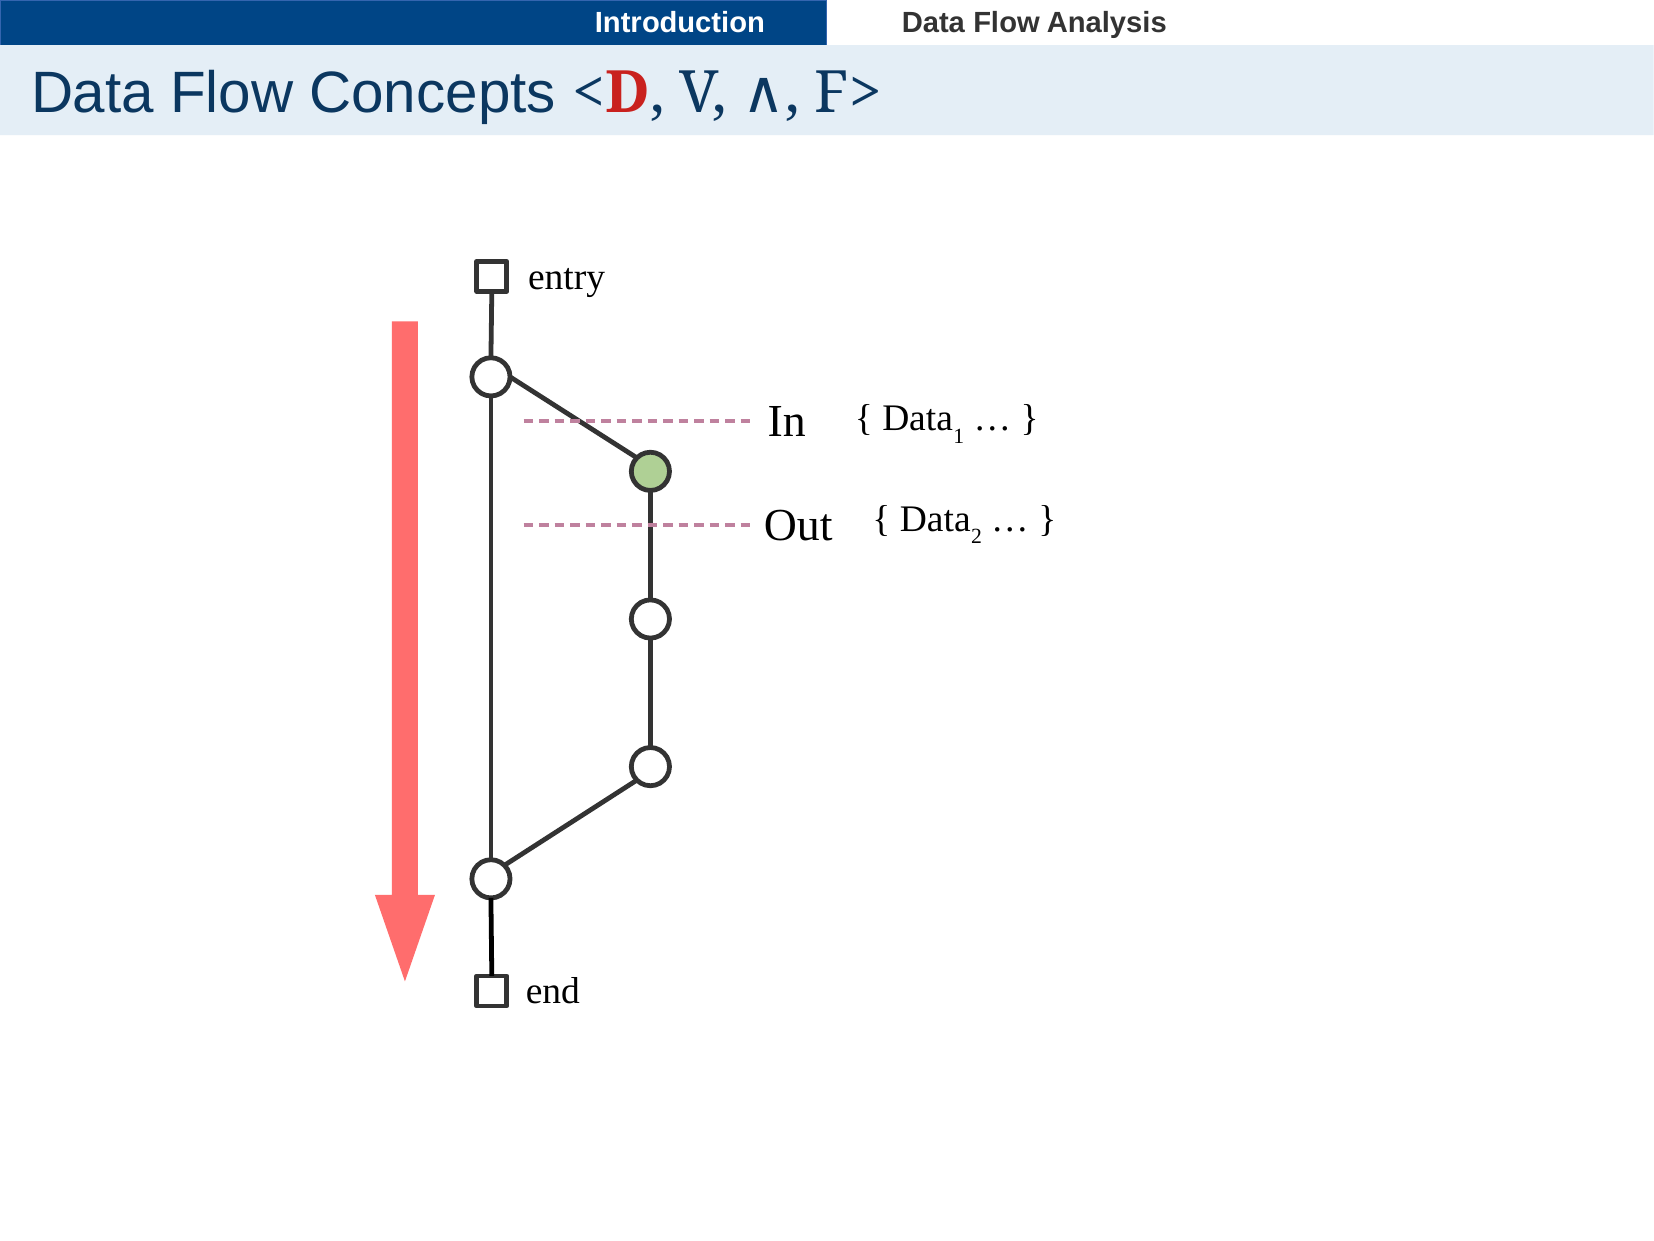

# Introduction
	Data Flow Analysis
 Data Flow Concepts <D, V, ∧, F>
		entry
{ Data1 … }
				In
{ Data2 … }
			 	 Out
	 end
73